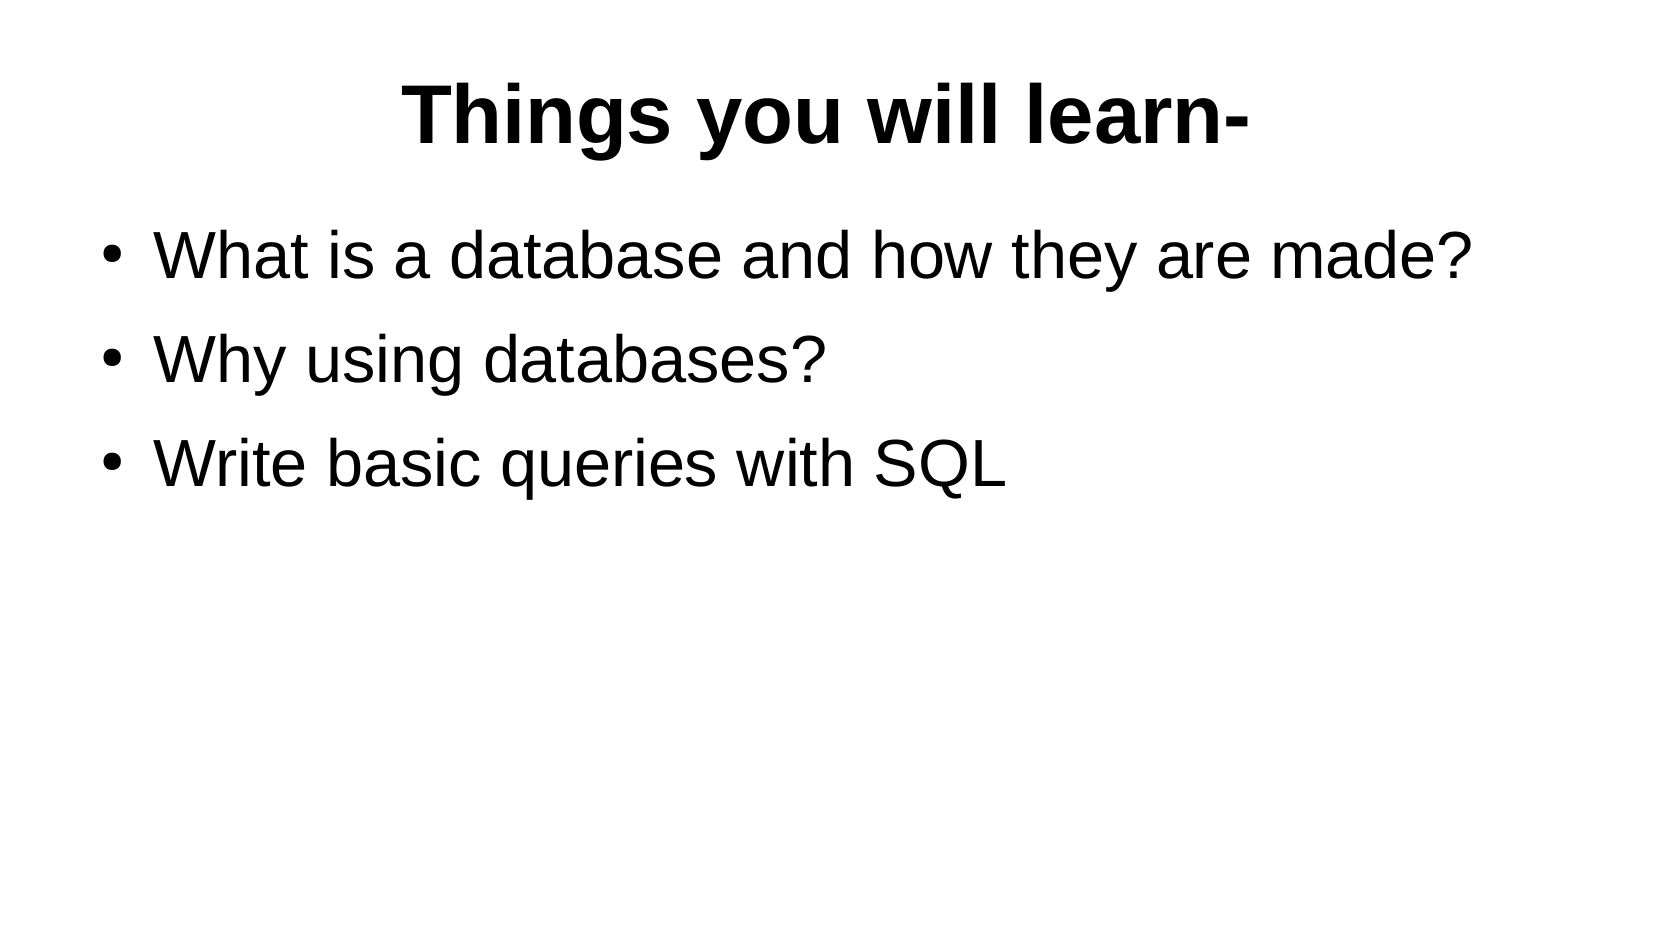

# Things you will learn-
What is a database and how they are made?
Why using databases?
Write basic queries with SQL